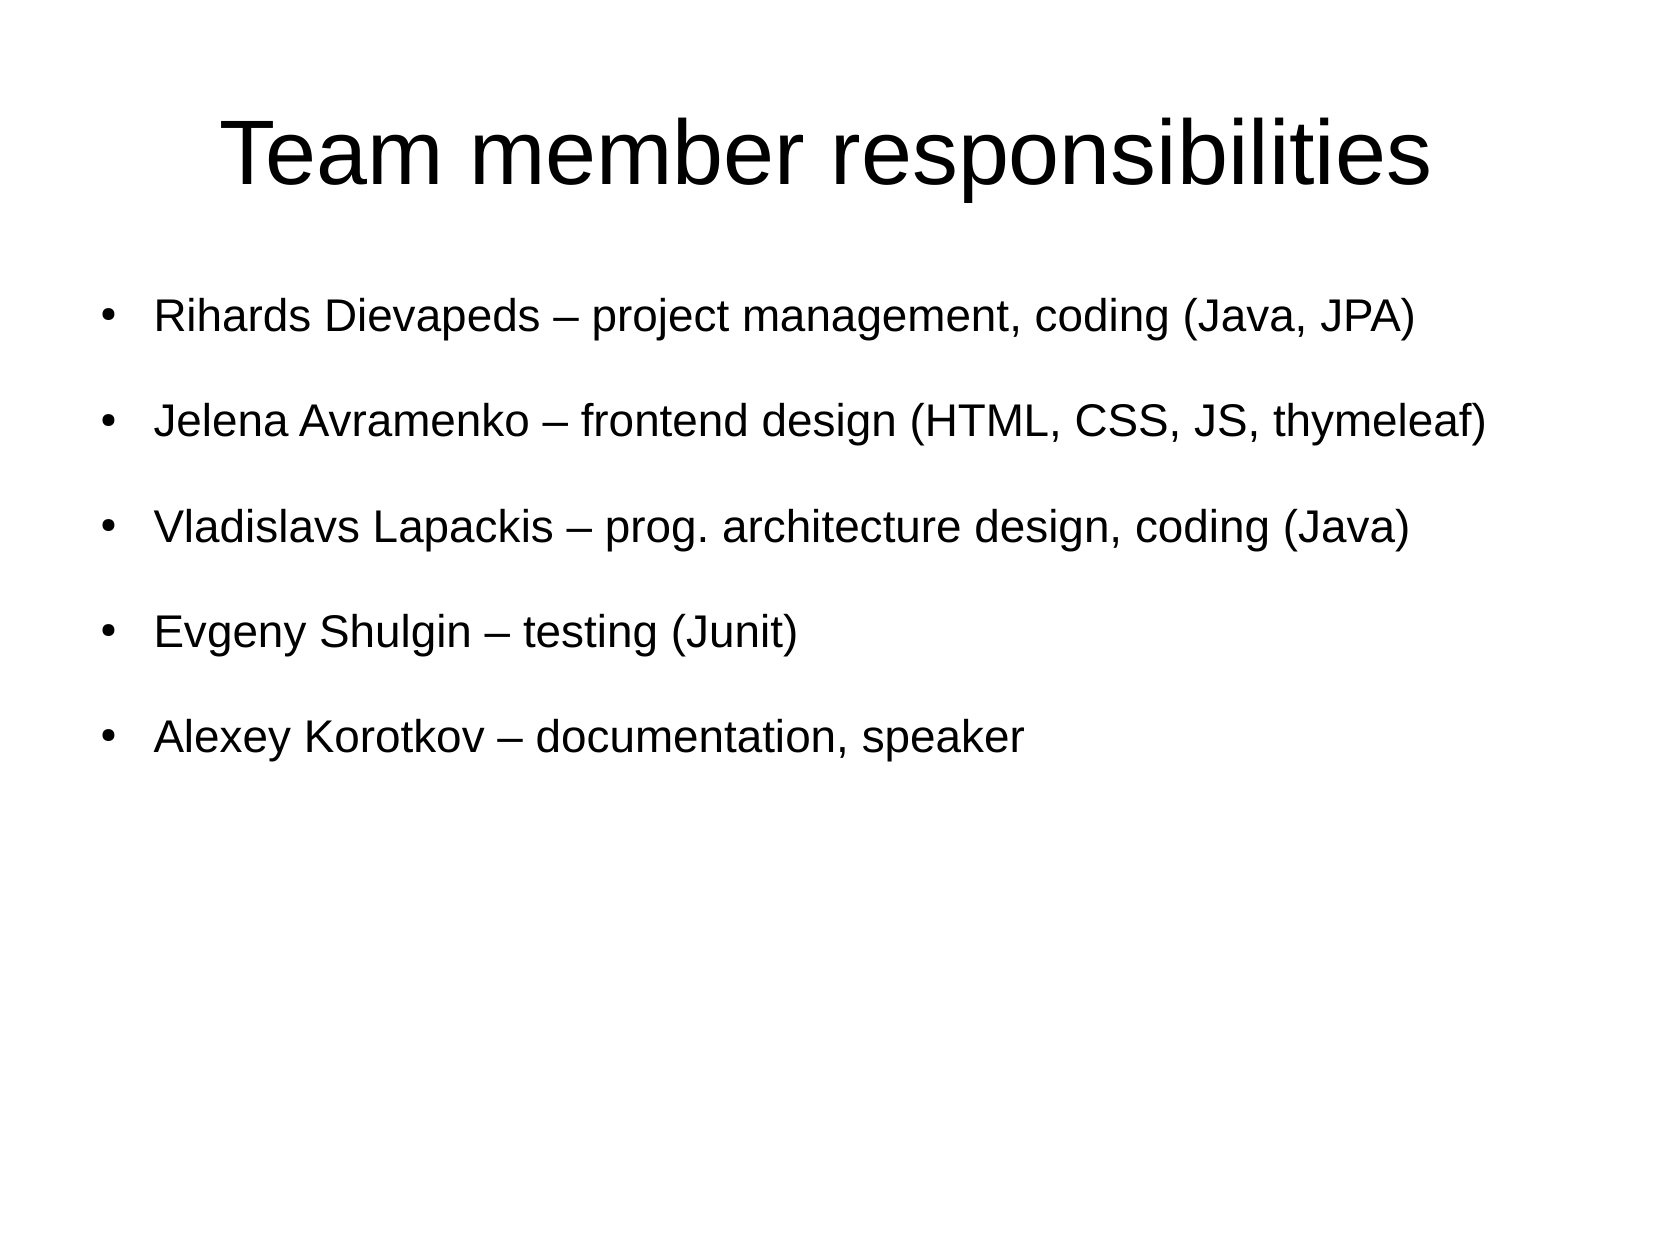

# Team member responsibilities
Rihards Dievapeds – project management, coding (Java, JPA)
Jelena Avramenko – frontend design (HTML, CSS, JS, thymeleaf)
Vladislavs Lapackis – prog. architecture design, coding (Java)
Evgeny Shulgin – testing (Junit)
Alexey Korotkov – documentation, speaker